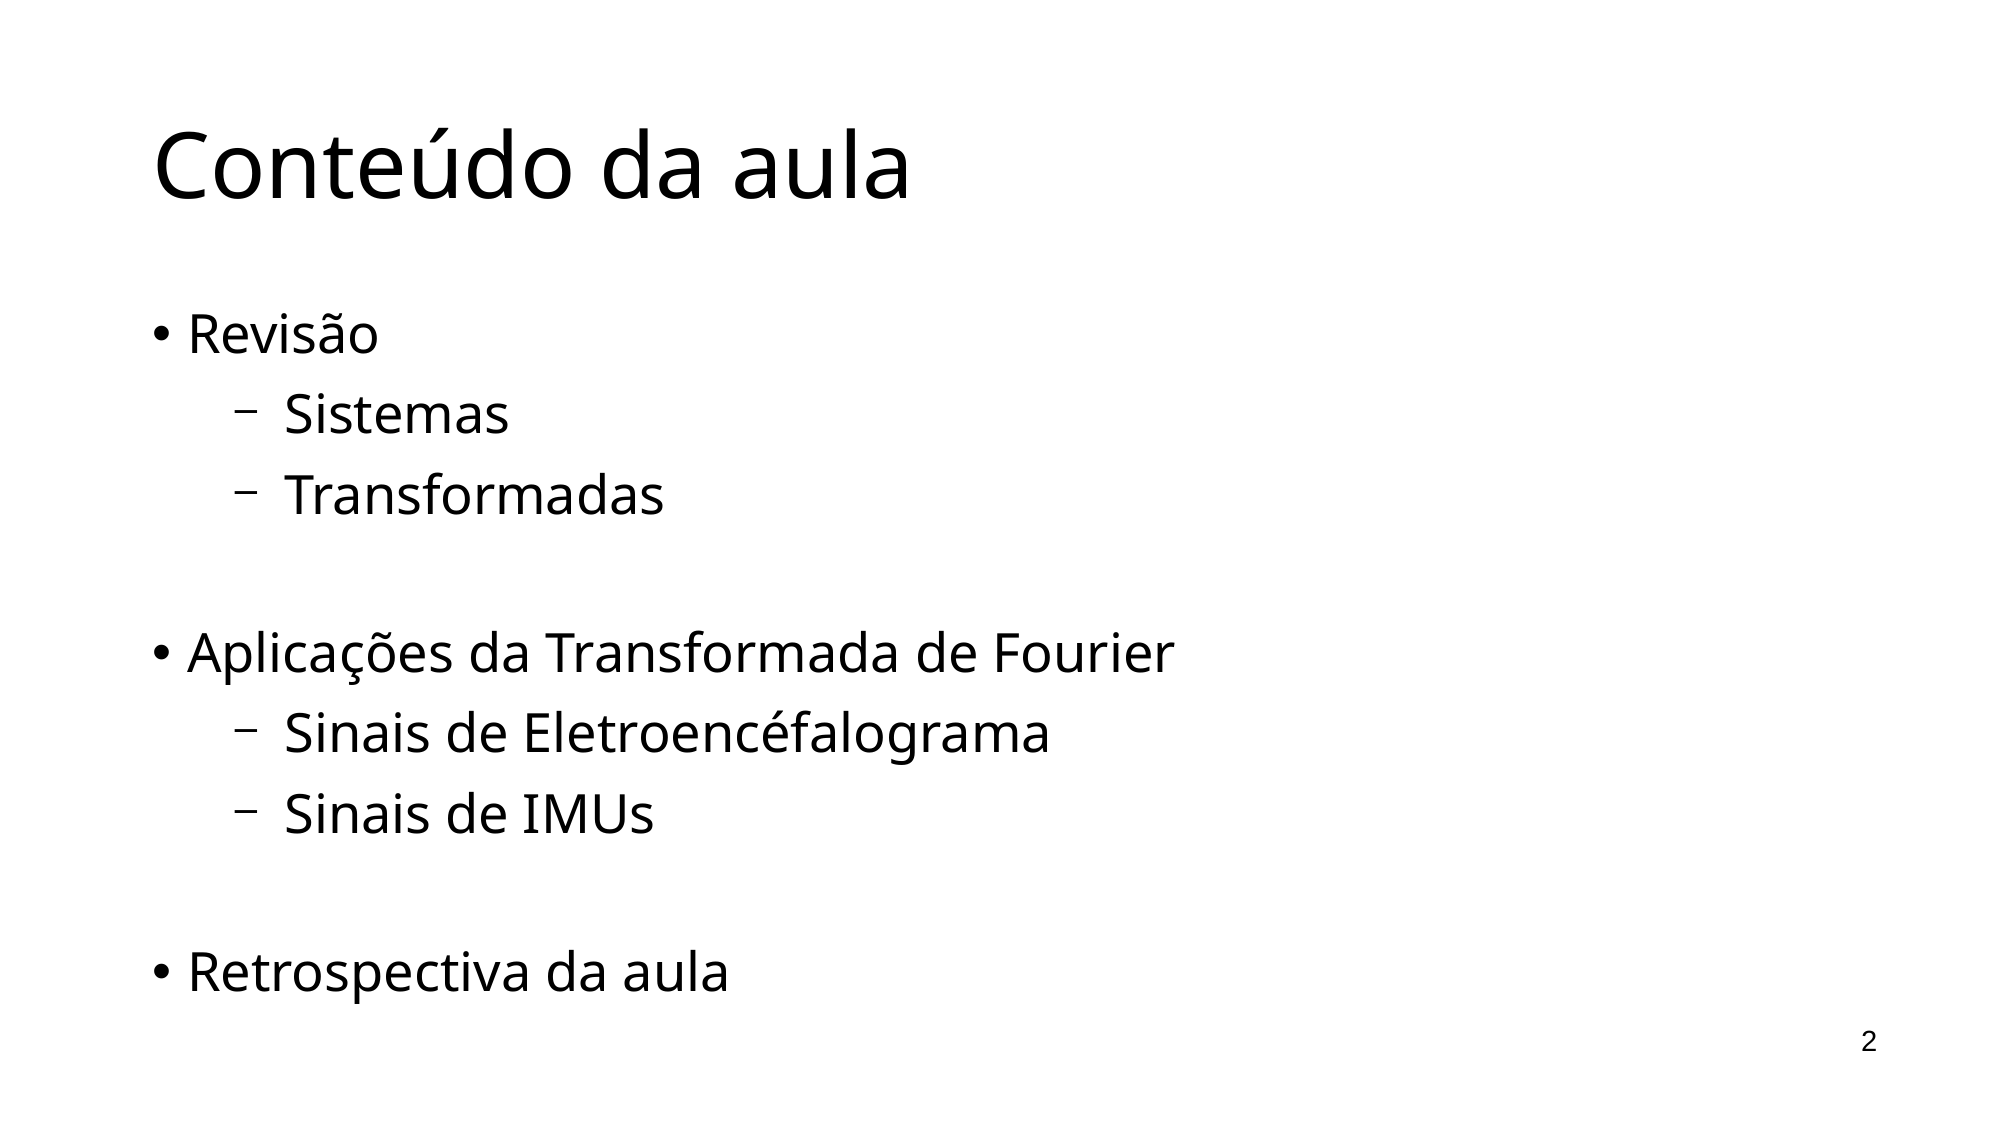

# Conteúdo da aula
Revisão
Sistemas
Transformadas
Aplicações da Transformada de Fourier
Sinais de Eletroencéfalograma
Sinais de IMUs
Retrospectiva da aula
2